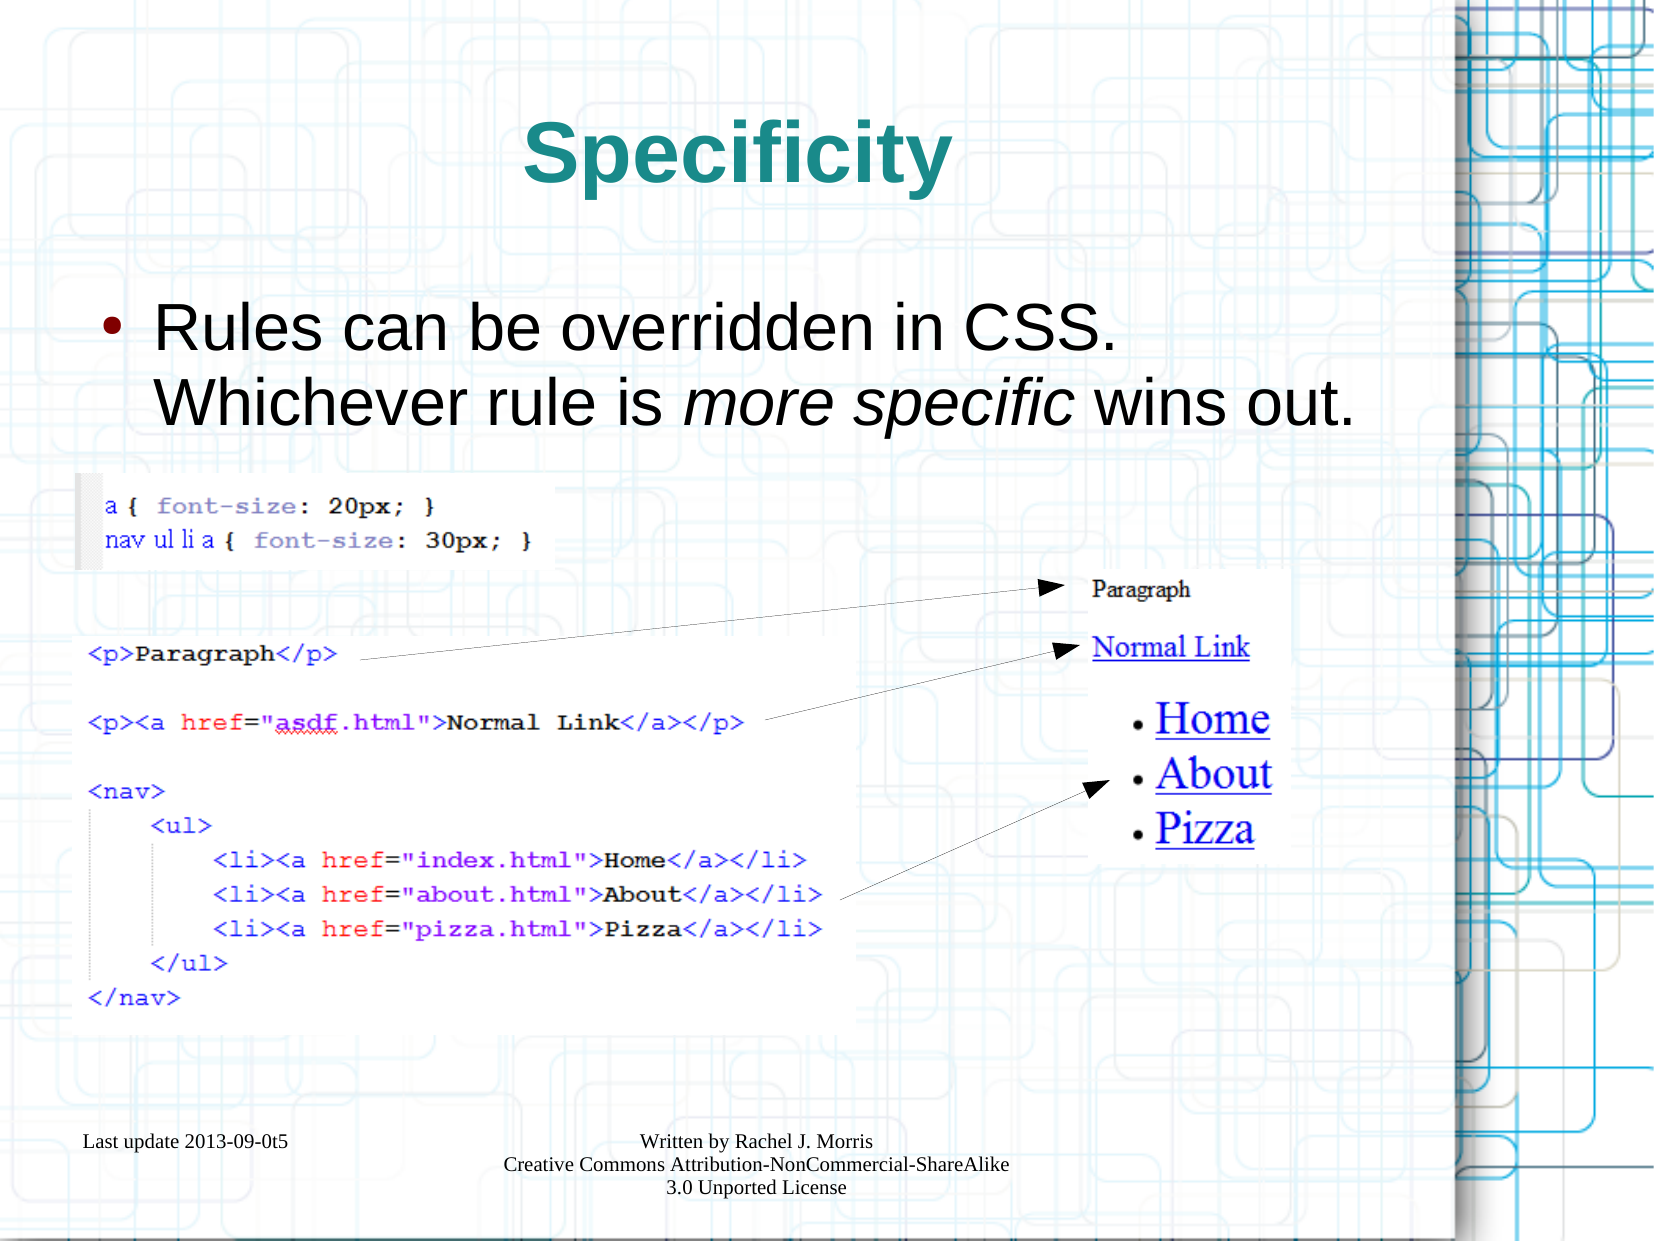

# Specificity
Rules can be overridden in CSS. Whichever rule is more specific wins out.